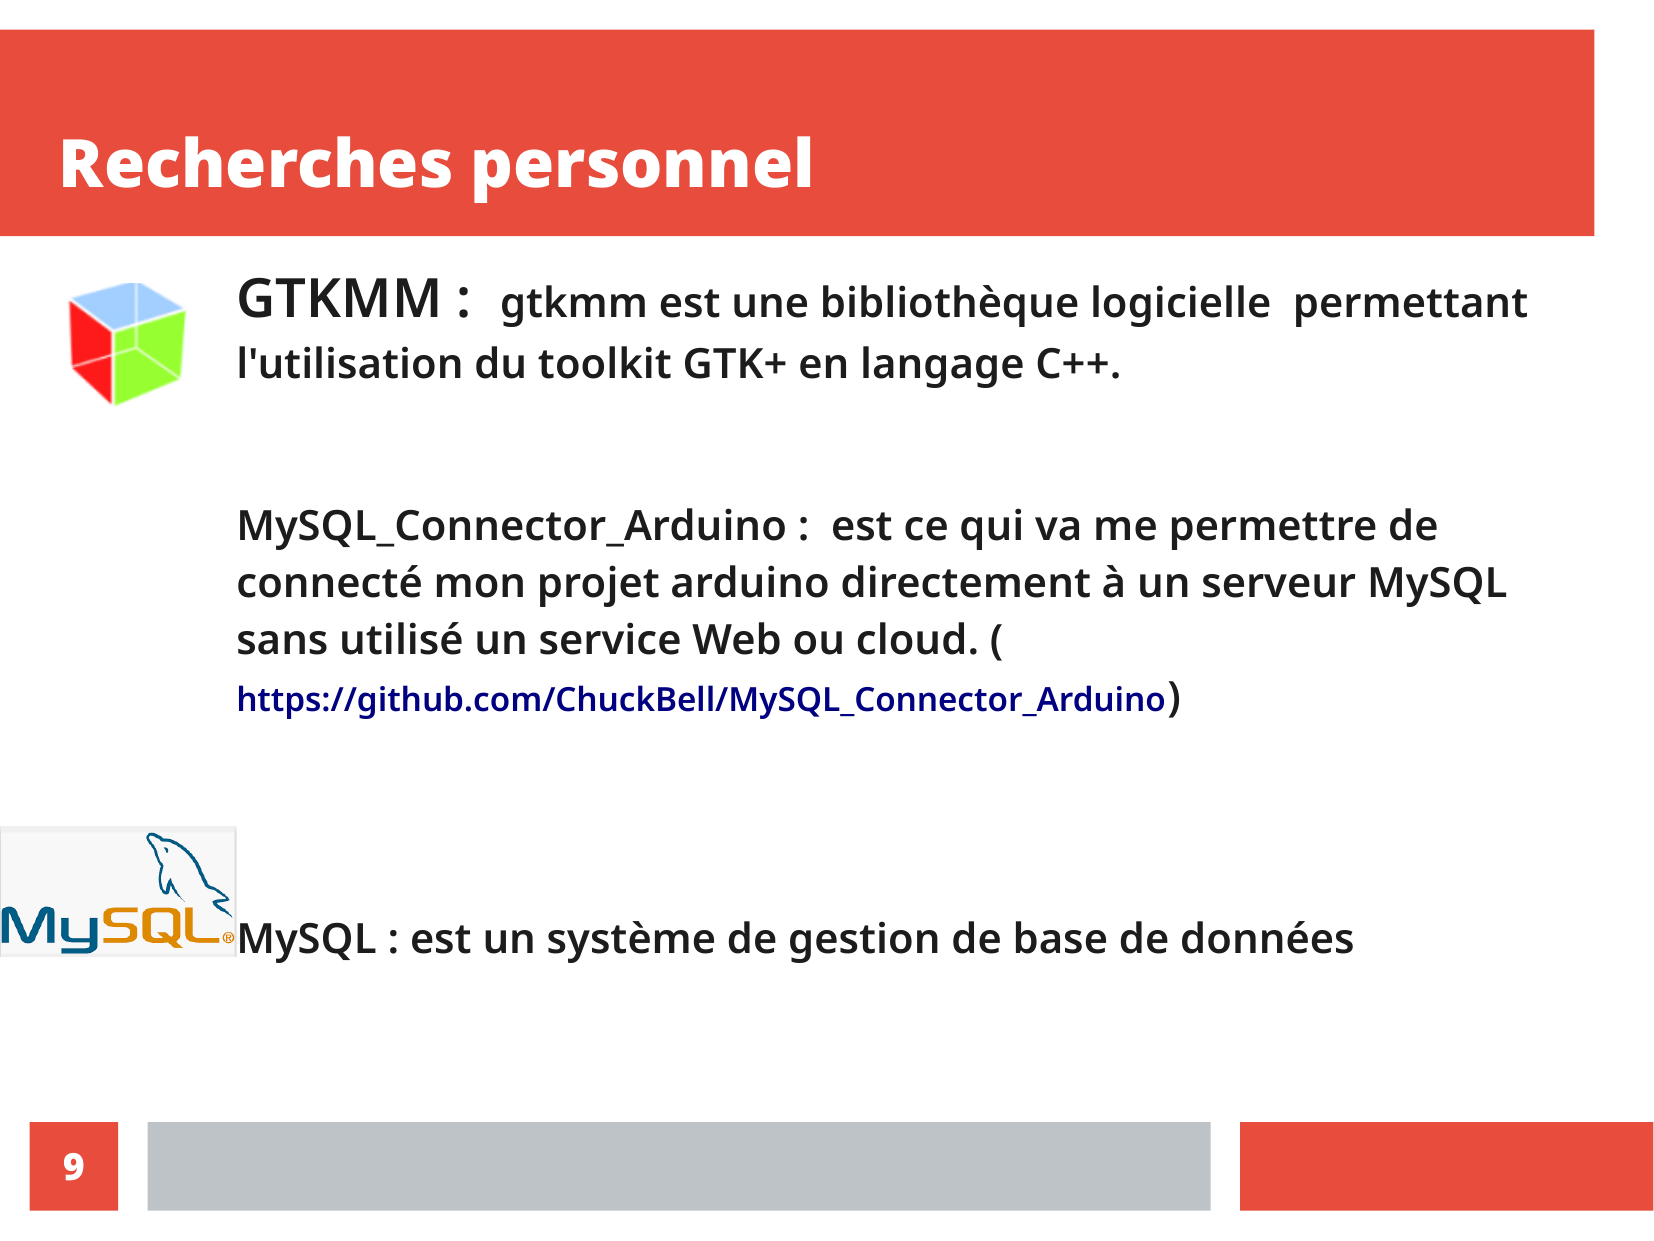

# Recherches personnel
GTKMM : gtkmm est une bibliothèque logicielle permettant l'utilisation du toolkit GTK+ en langage C++.
MySQL_Connector_Arduino : est ce qui va me permettre de connecté mon projet arduino directement à un serveur MySQL sans utilisé un service Web ou cloud. ( https://github.com/ChuckBell/MySQL_Connector_Arduino)
MySQL : est un système de gestion de base de données
9